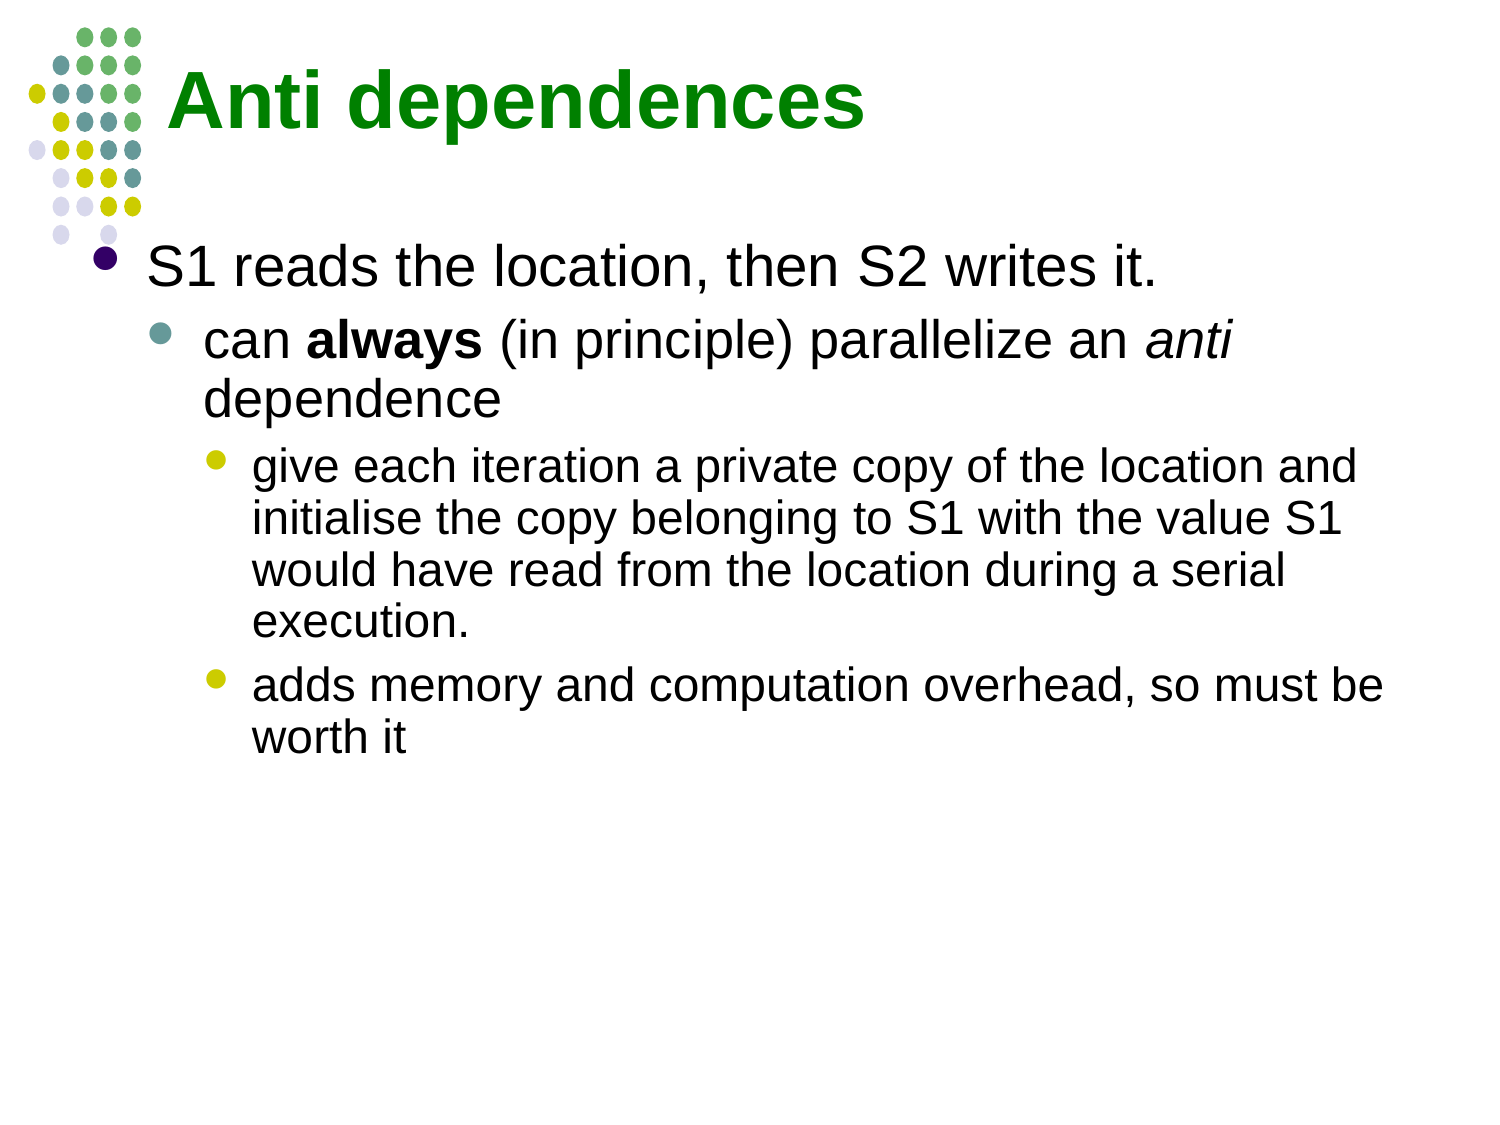

# Anti dependences
S1 reads the location, then S2 writes it.
can always (in principle) parallelize an anti dependence
give each iteration a private copy of the location and initialise the copy belonging to S1 with the value S1 would have read from the location during a serial execution.
adds memory and computation overhead, so must be worth it